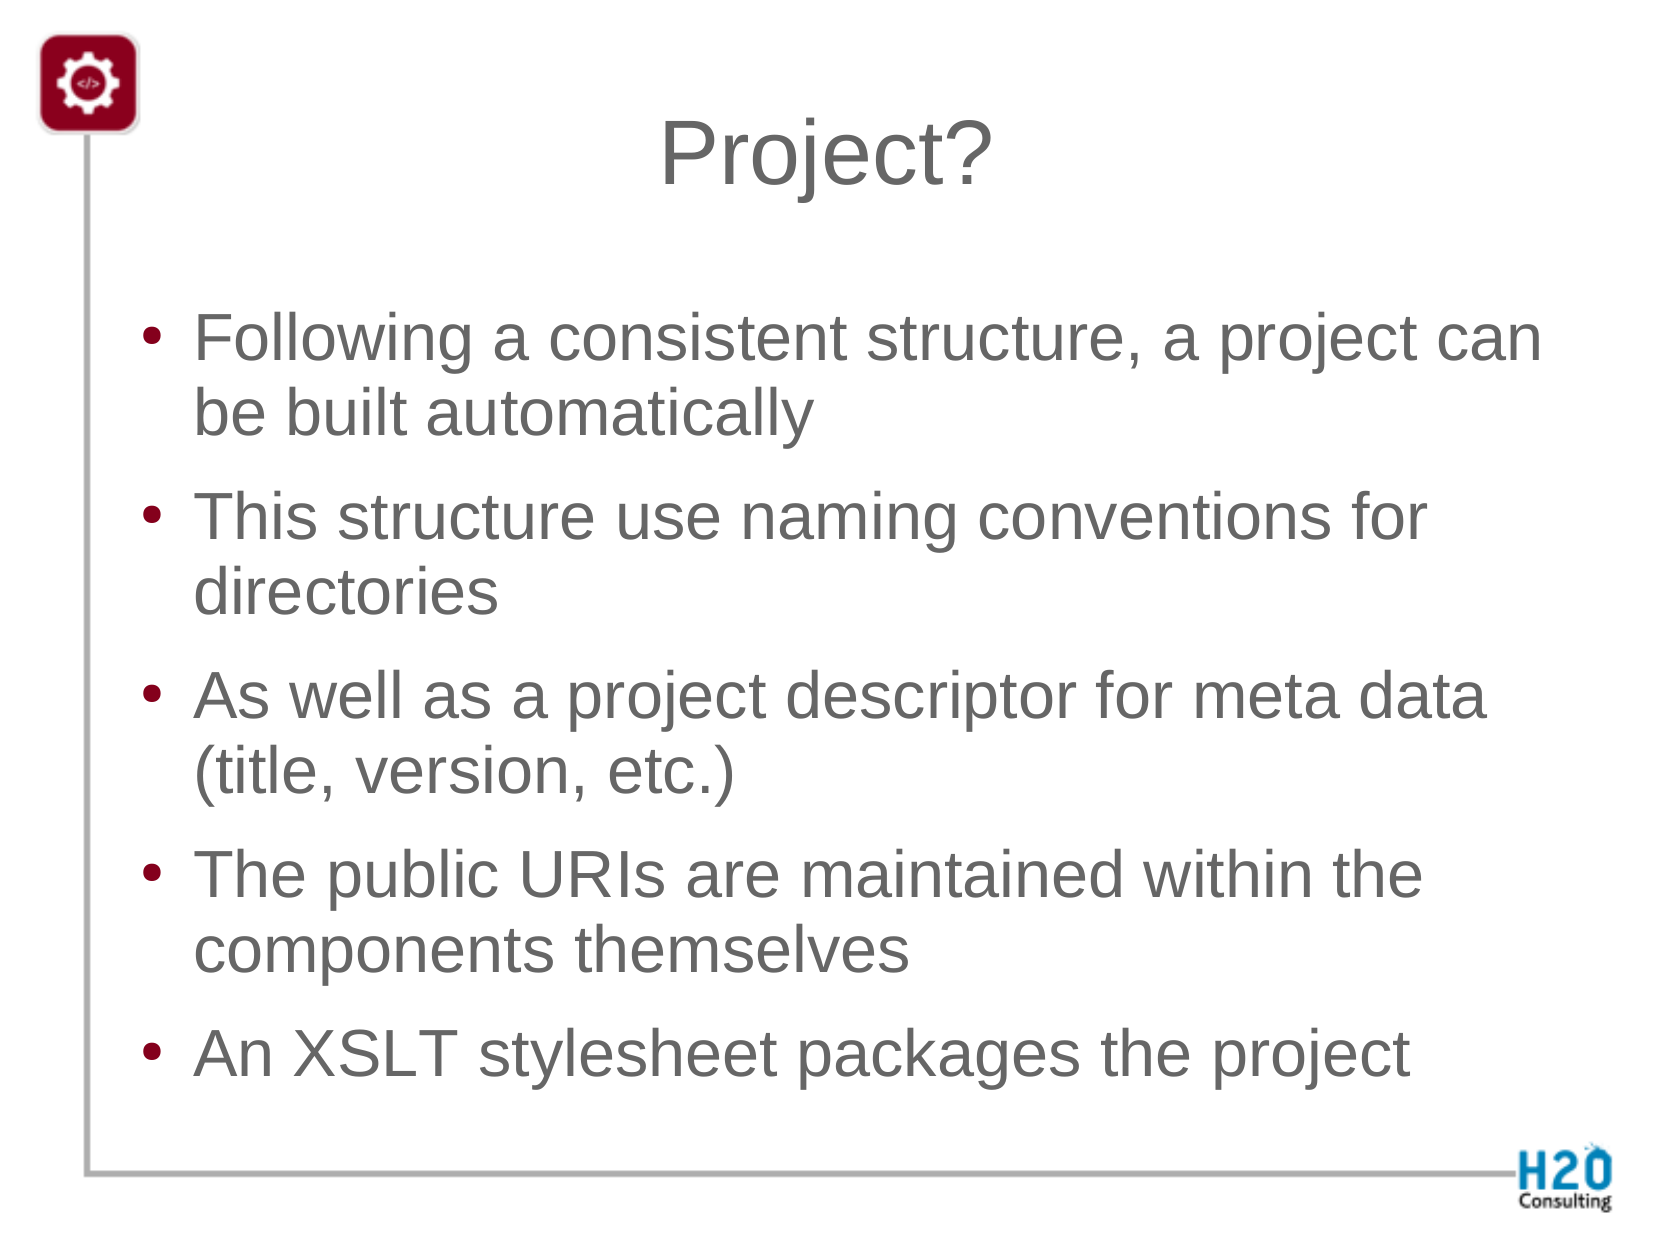

# Project?
Following a consistent structure, a project can be built automatically
This structure use naming conventions for directories
As well as a project descriptor for meta data (title, version, etc.)
The public URIs are maintained within the components themselves
An XSLT stylesheet packages the project